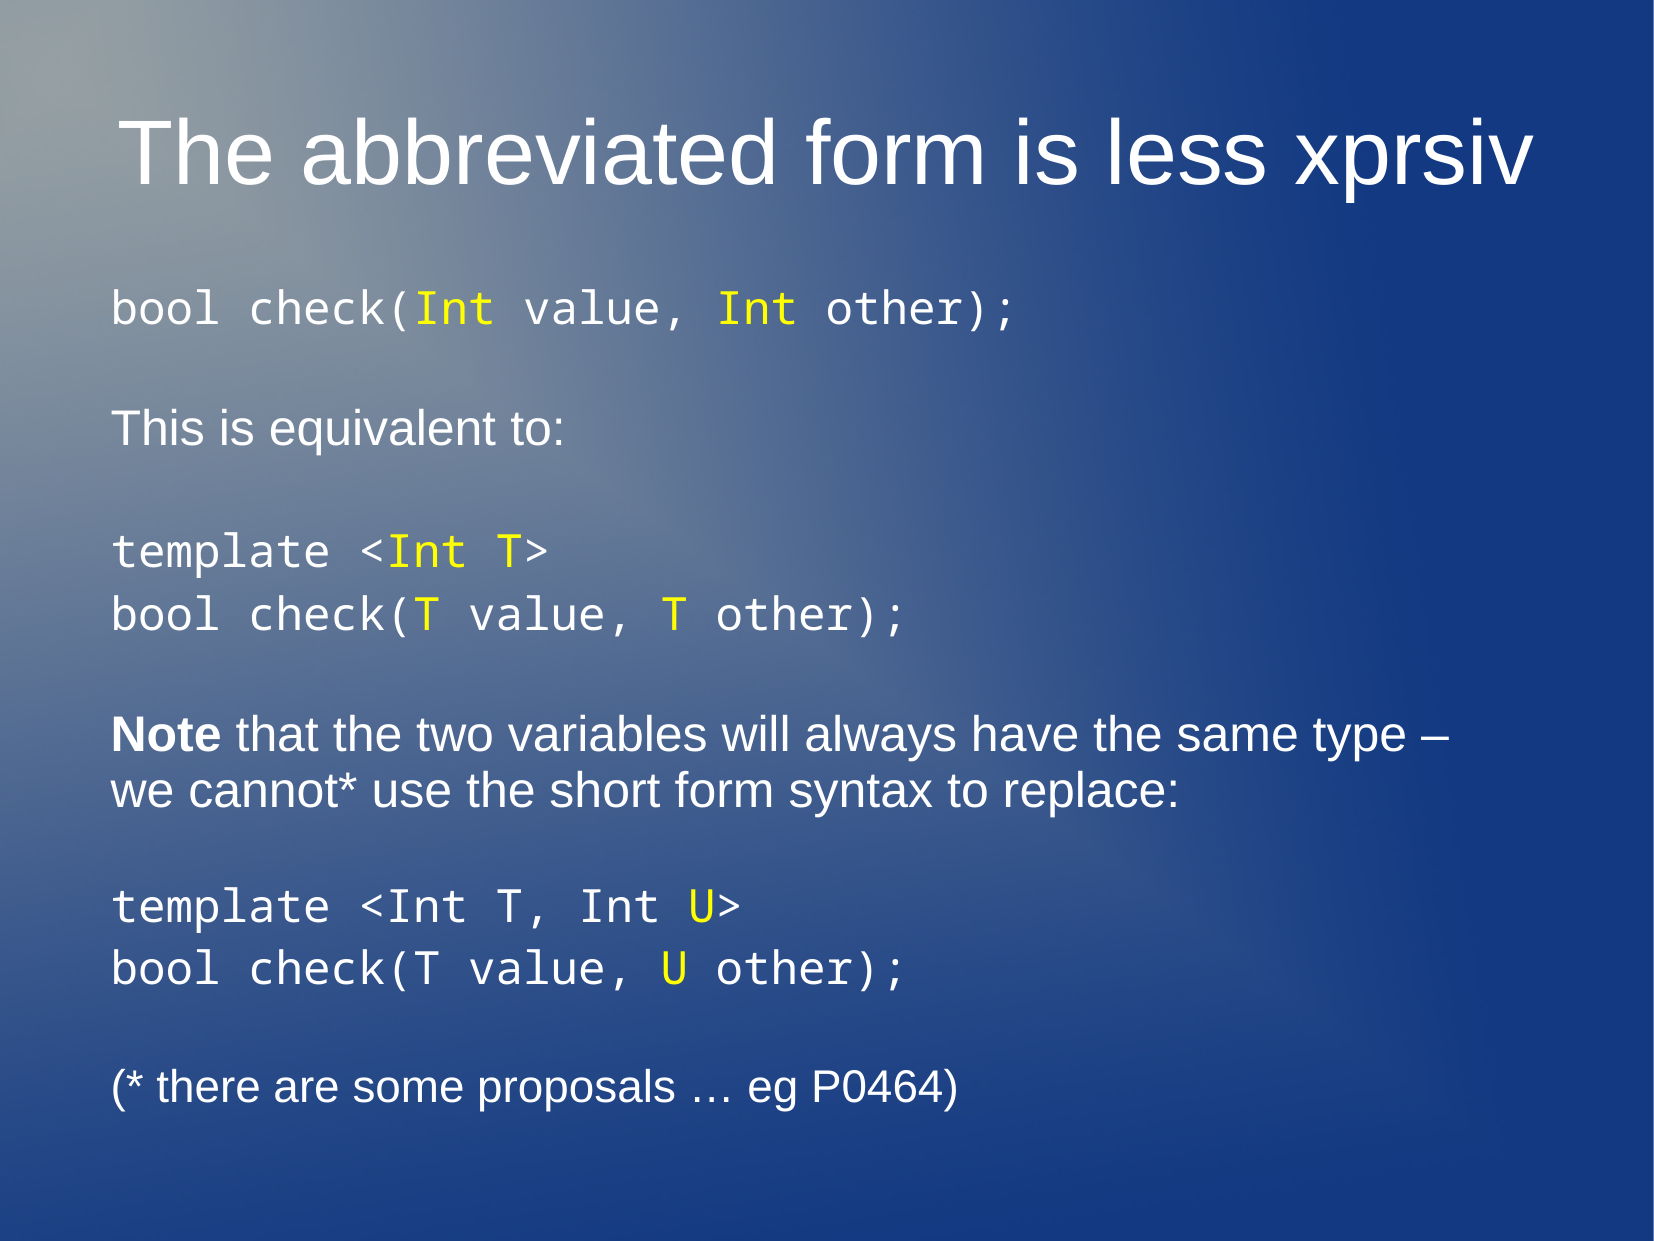

# The abbreviated form is less xprsiv
bool check(Int value, Int other);
This is equivalent to:
template <Int T>
bool check(T value, T other);
Note that the two variables will always have the same type –
we cannot* use the short form syntax to replace:
template <Int T, Int U>
bool check(T value, U other);
(* there are some proposals … eg P0464)